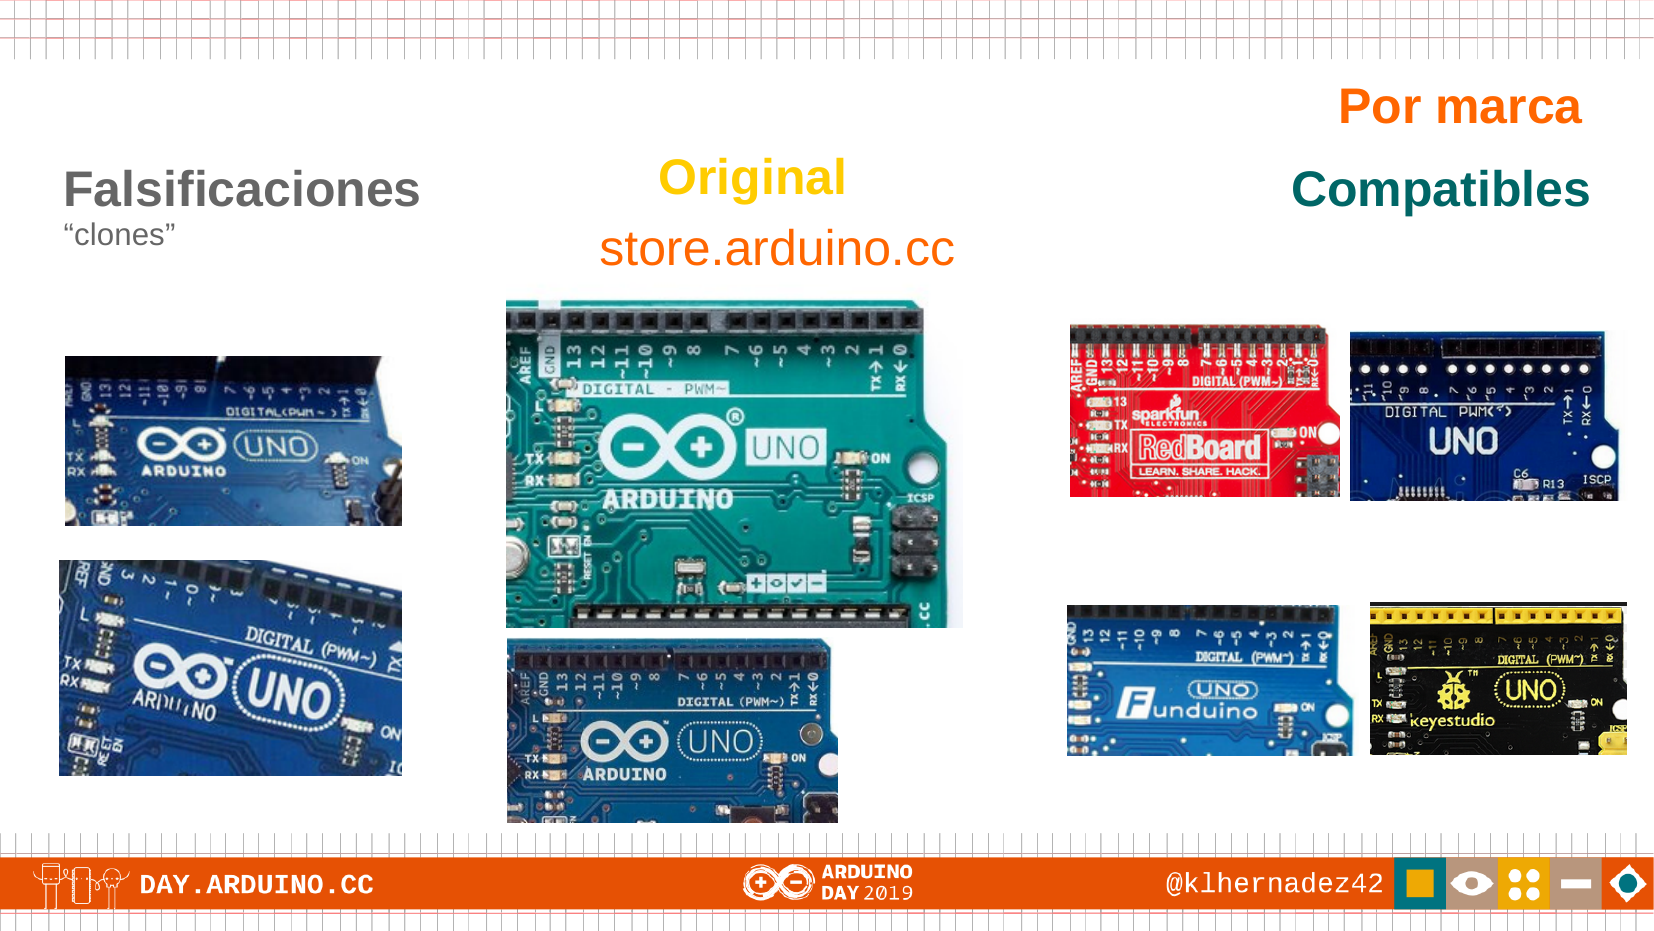

Por marca
Original
Falsificaciones
“clones”
Compatibles
store.arduino.cc